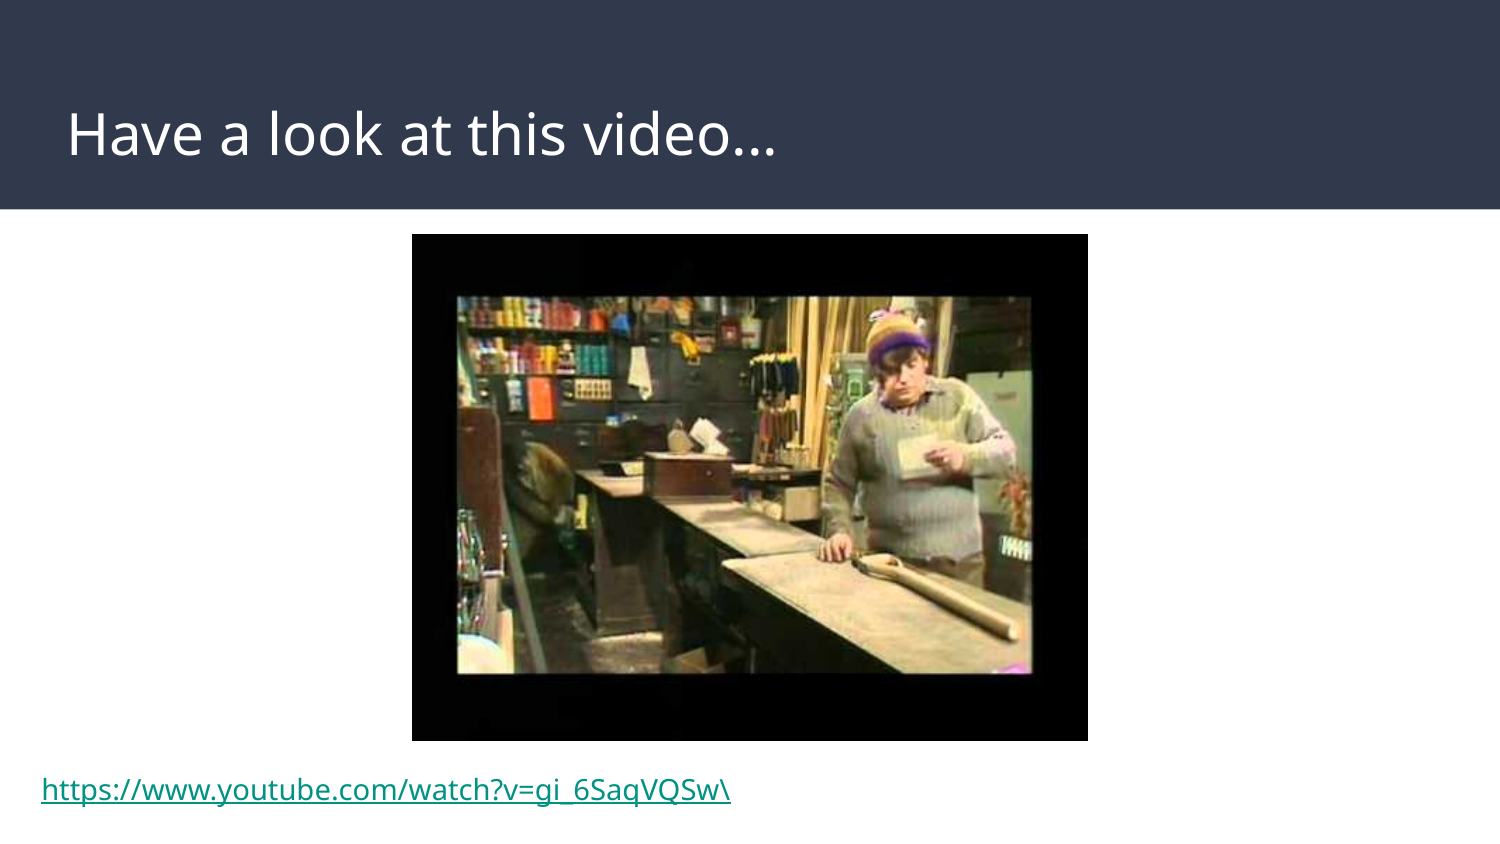

# Have a look at this video...
https://www.youtube.com/watch?v=gi_6SaqVQSw\